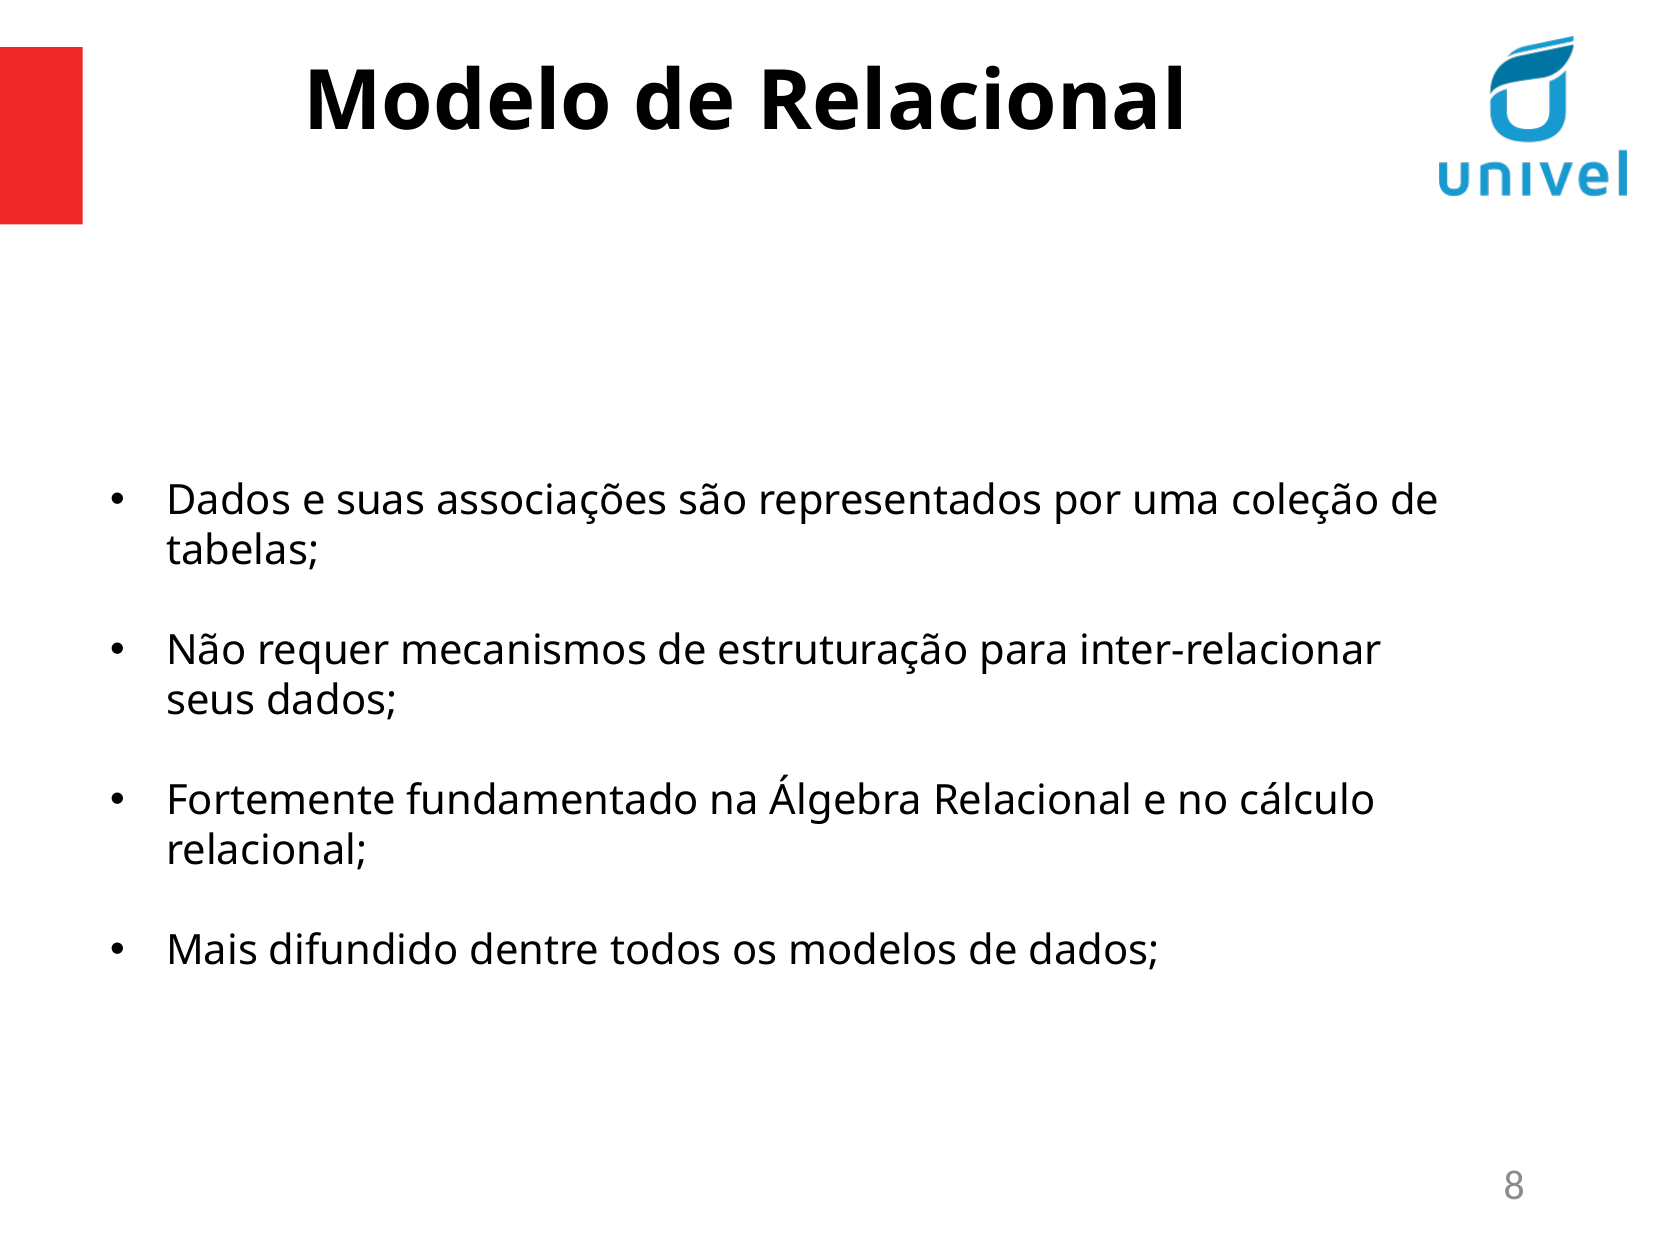

# Modelo de Relacional
Dados e suas associações são representados por uma coleção de tabelas;
Não requer mecanismos de estruturação para inter-relacionar seus dados;
Fortemente fundamentado na Álgebra Relacional e no cálculo relacional;
Mais difundido dentre todos os modelos de dados;